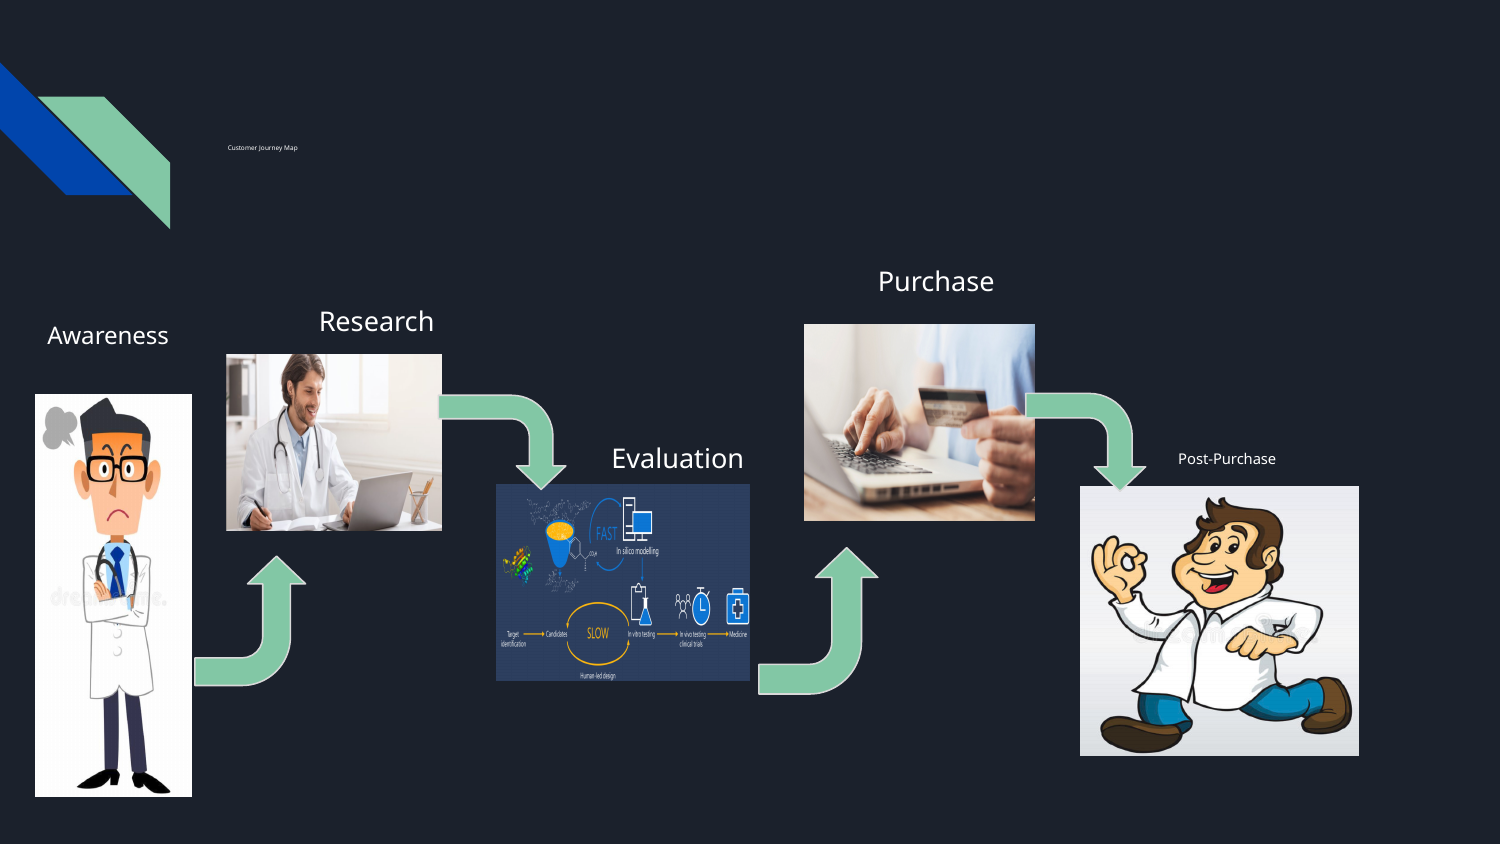

# Customer Journey Map
Purchase
Research
Awareness
Evaluation
Post-Purchase